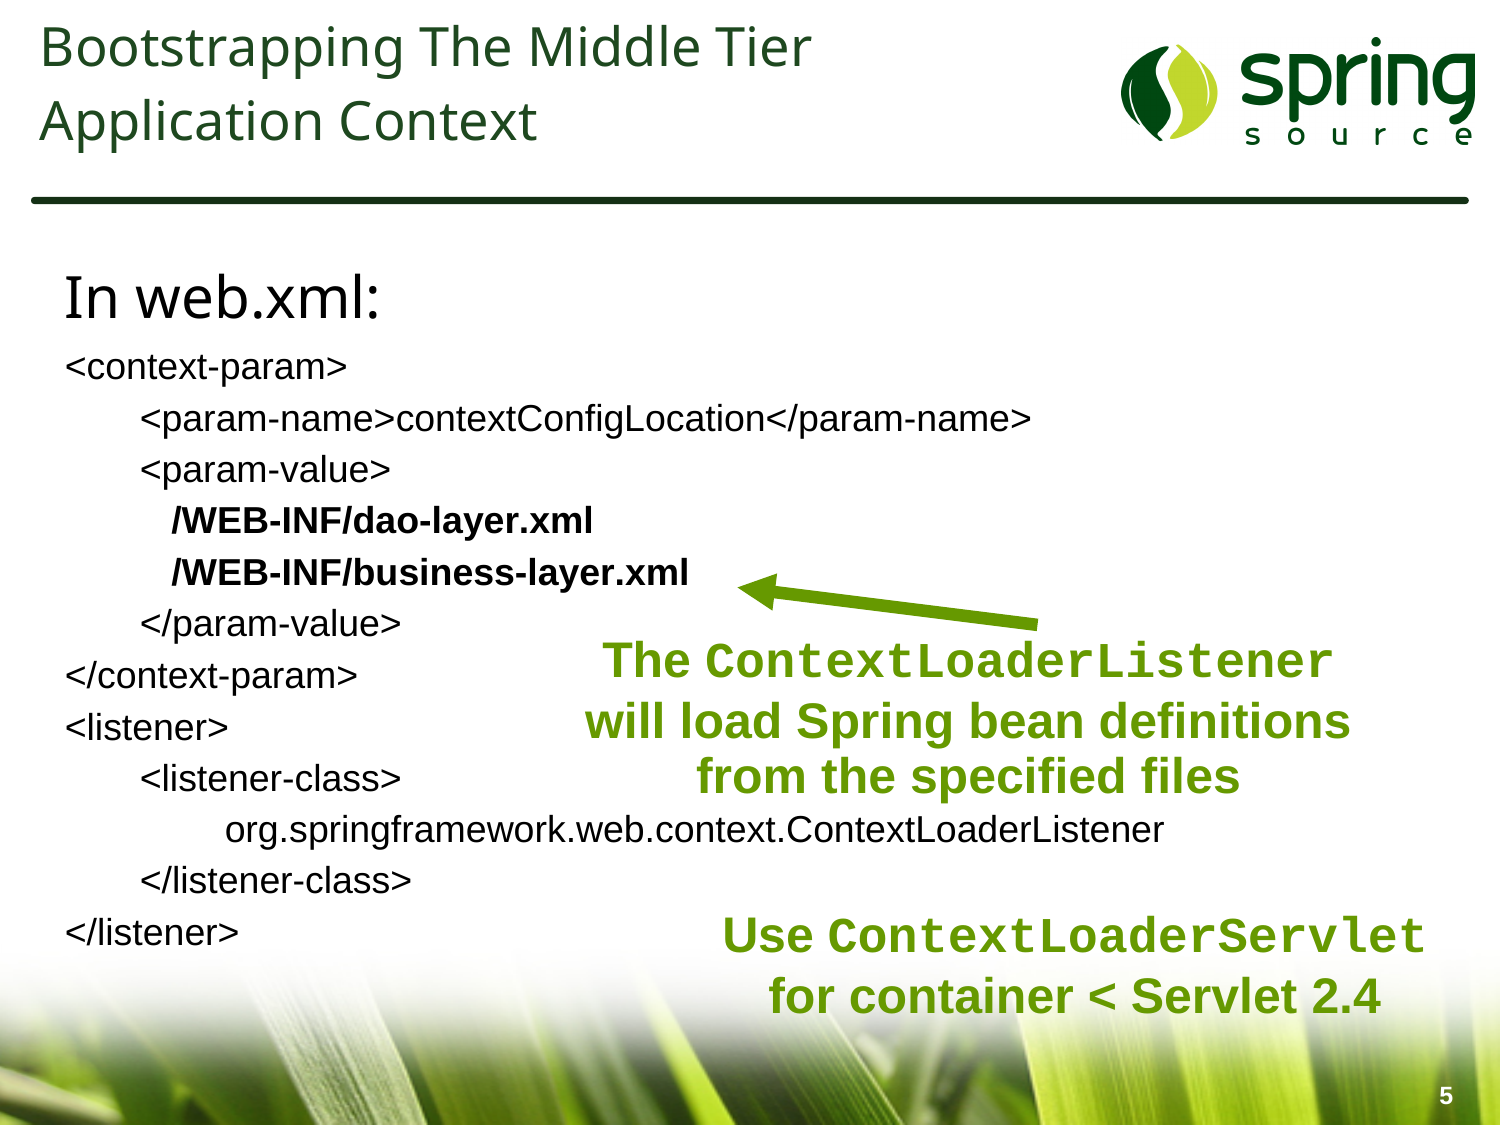

# Bootstrapping The Middle Tier Application Context
In web.xml:
<context-param>
<param-name>contextConfigLocation</param-name>
<param-value>
 /WEB-INF/dao-layer.xml
 /WEB-INF/business-layer.xml
</param-value>
</context-param>
<listener>
<listener-class>
		 org.springframework.web.context.ContextLoaderListener
</listener-class>
</listener>
The ContextLoaderListener will load Spring bean definitions from the specified files
Use ContextLoaderServlet for container < Servlet 2.4